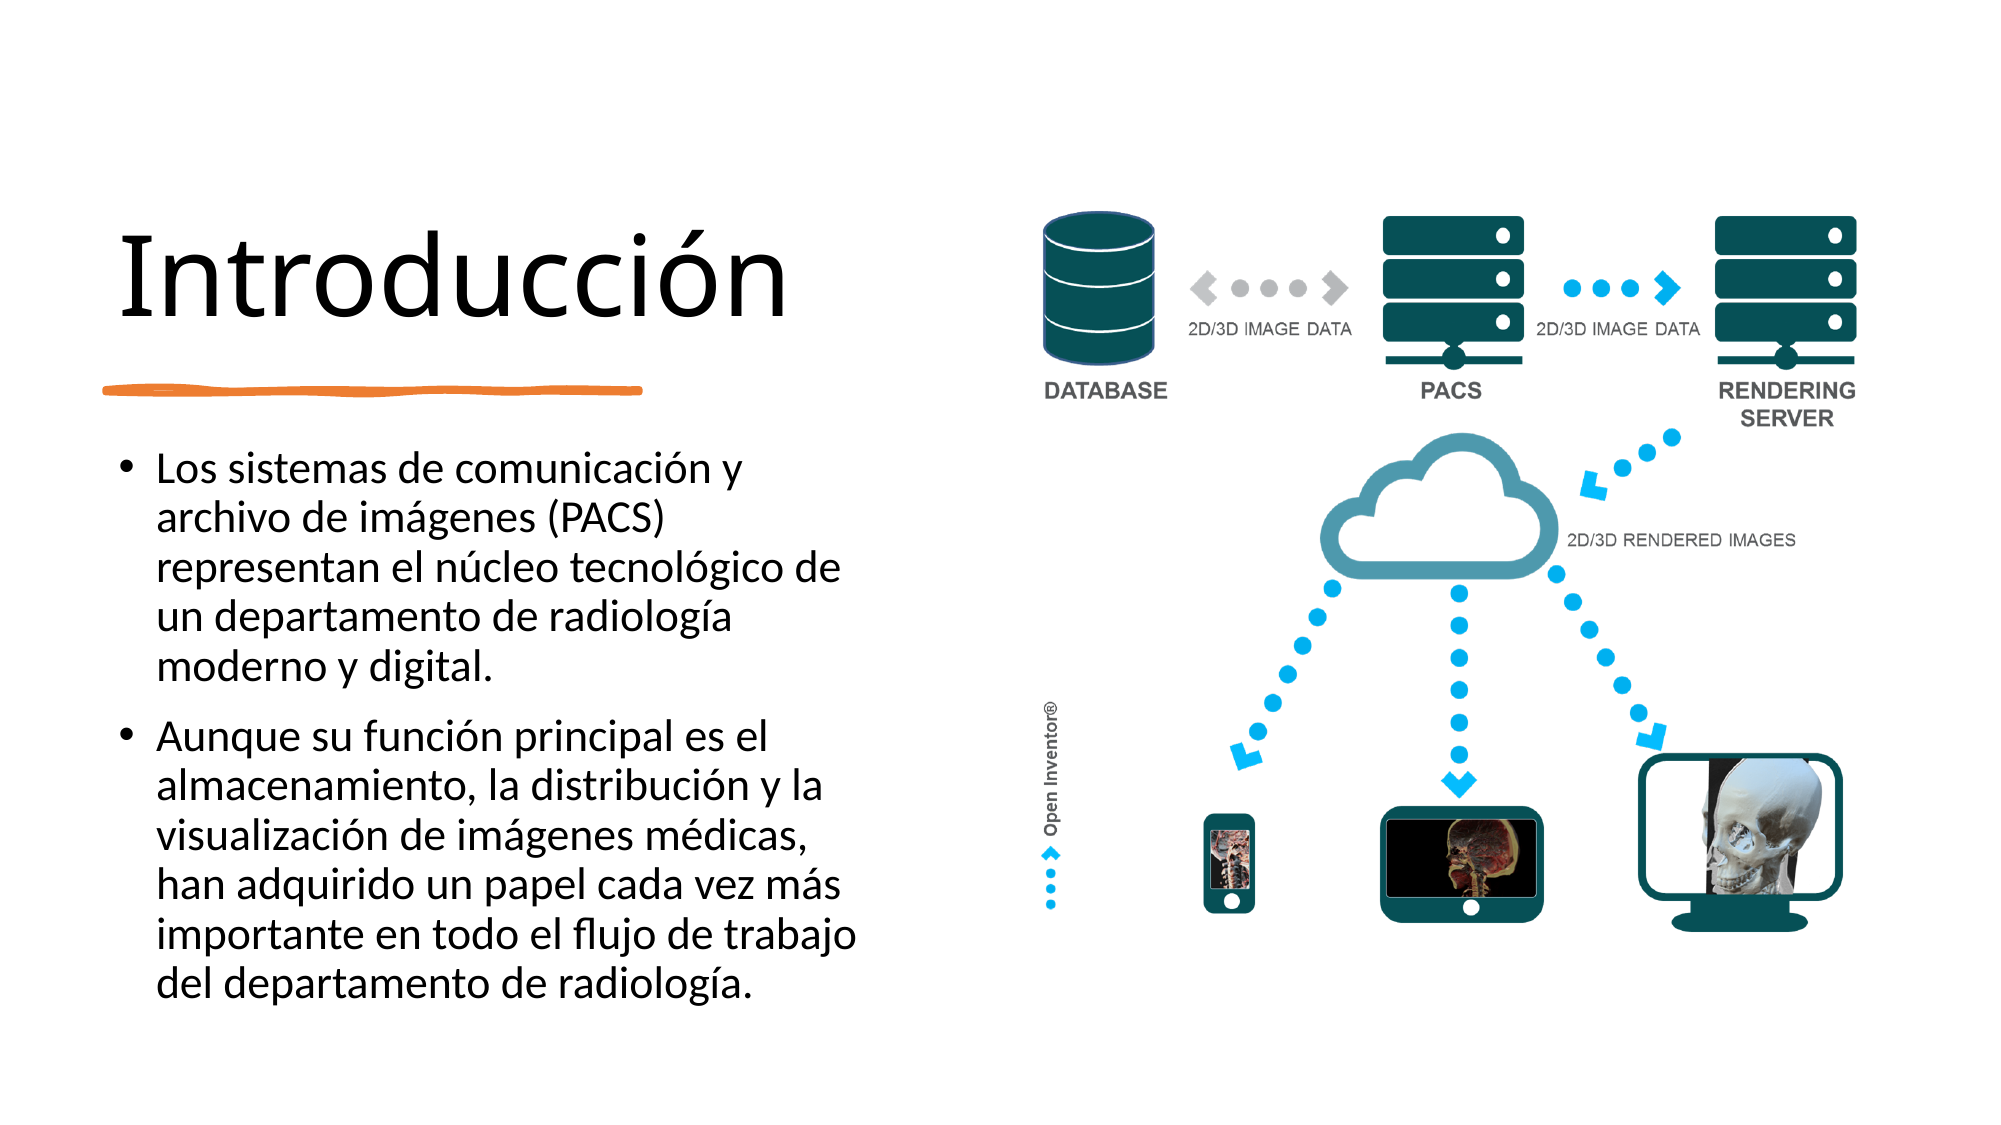

# Introducción
Los sistemas de comunicación y archivo de imágenes (PACS) representan el núcleo tecnológico de un departamento de radiología moderno y digital.
Aunque su función principal es el almacenamiento, la distribución y la visualización de imágenes médicas, han adquirido un papel cada vez más importante en todo el flujo de trabajo del departamento de radiología.